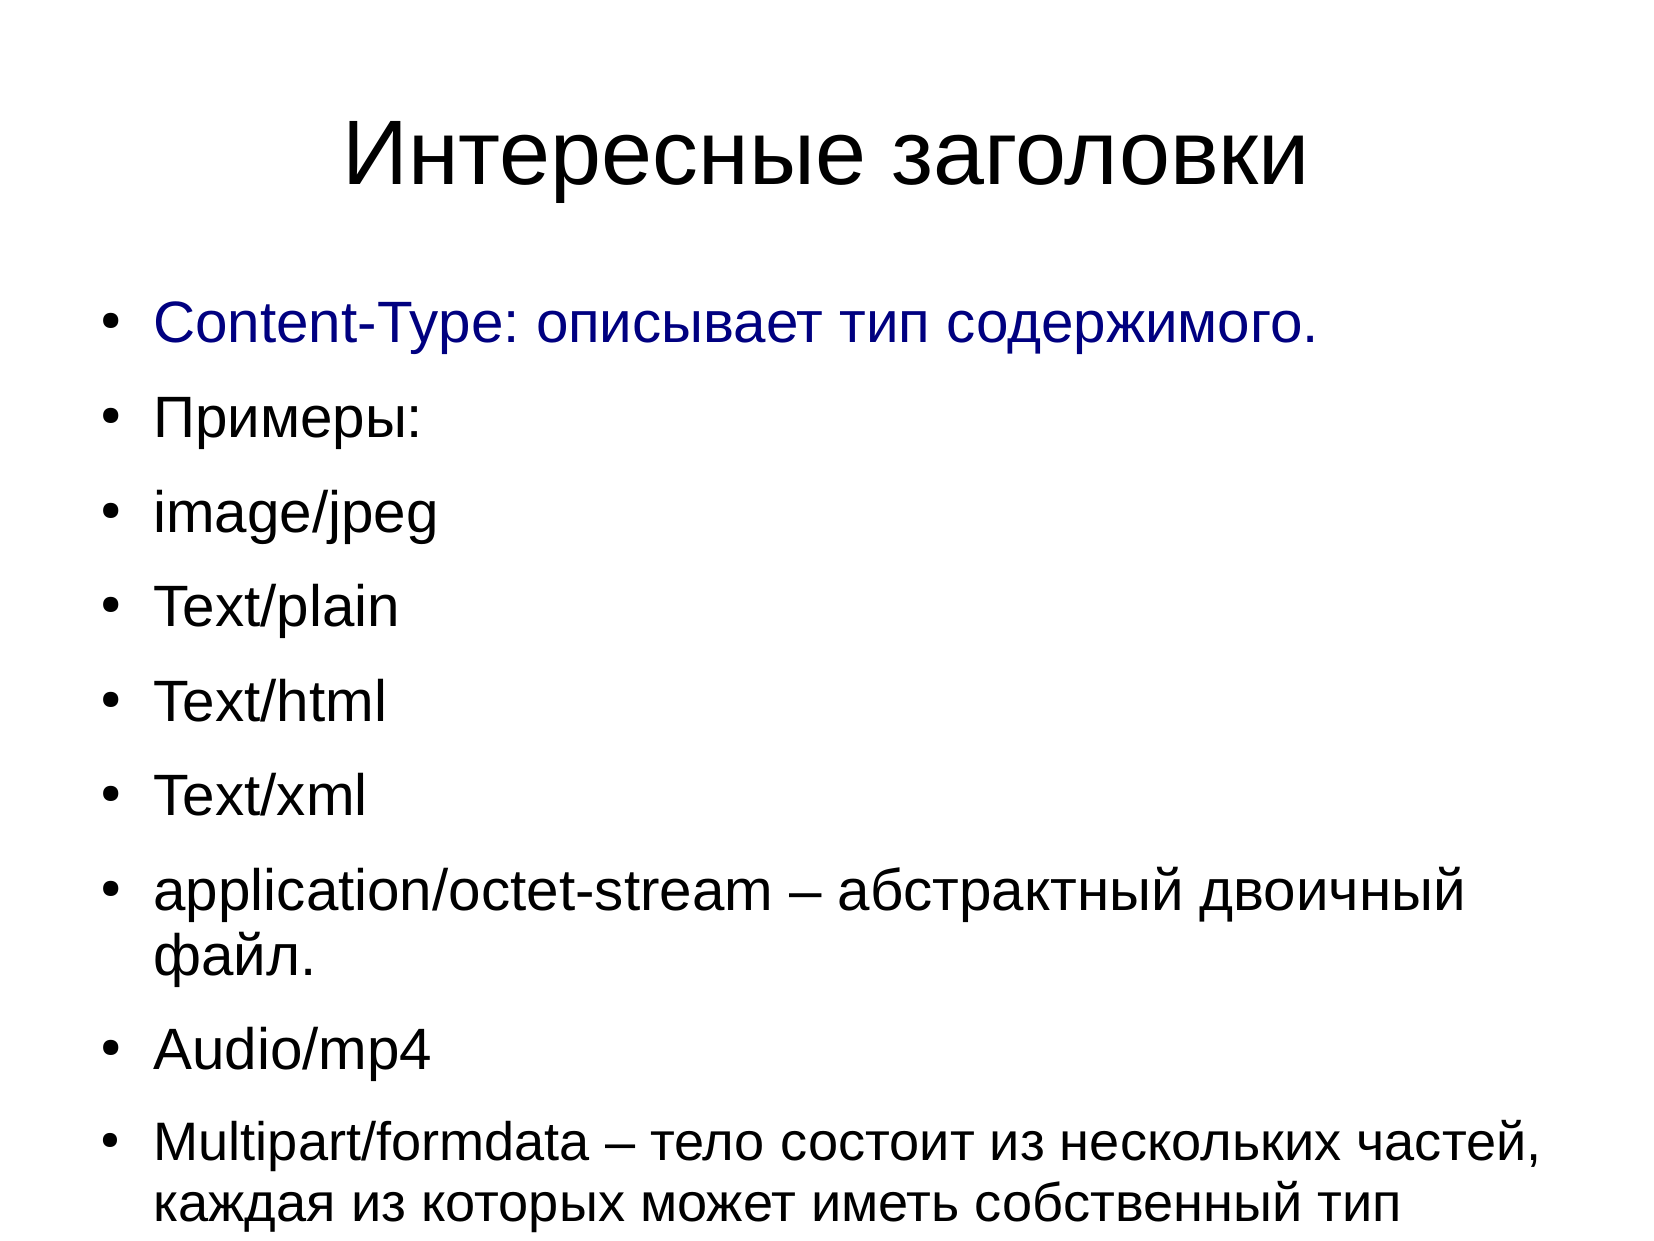

# Интересные заголовки
Content-Type: описывает тип содержимого.
Примеры:
image/jpeg
Text/plain
Text/html
Text/xml
application/octet-stream – абстрактный двоичный файл.
Audio/mp4
Multipart/formdata – тело состоит из нескольких частей, каждая из которых может иметь собственный тип